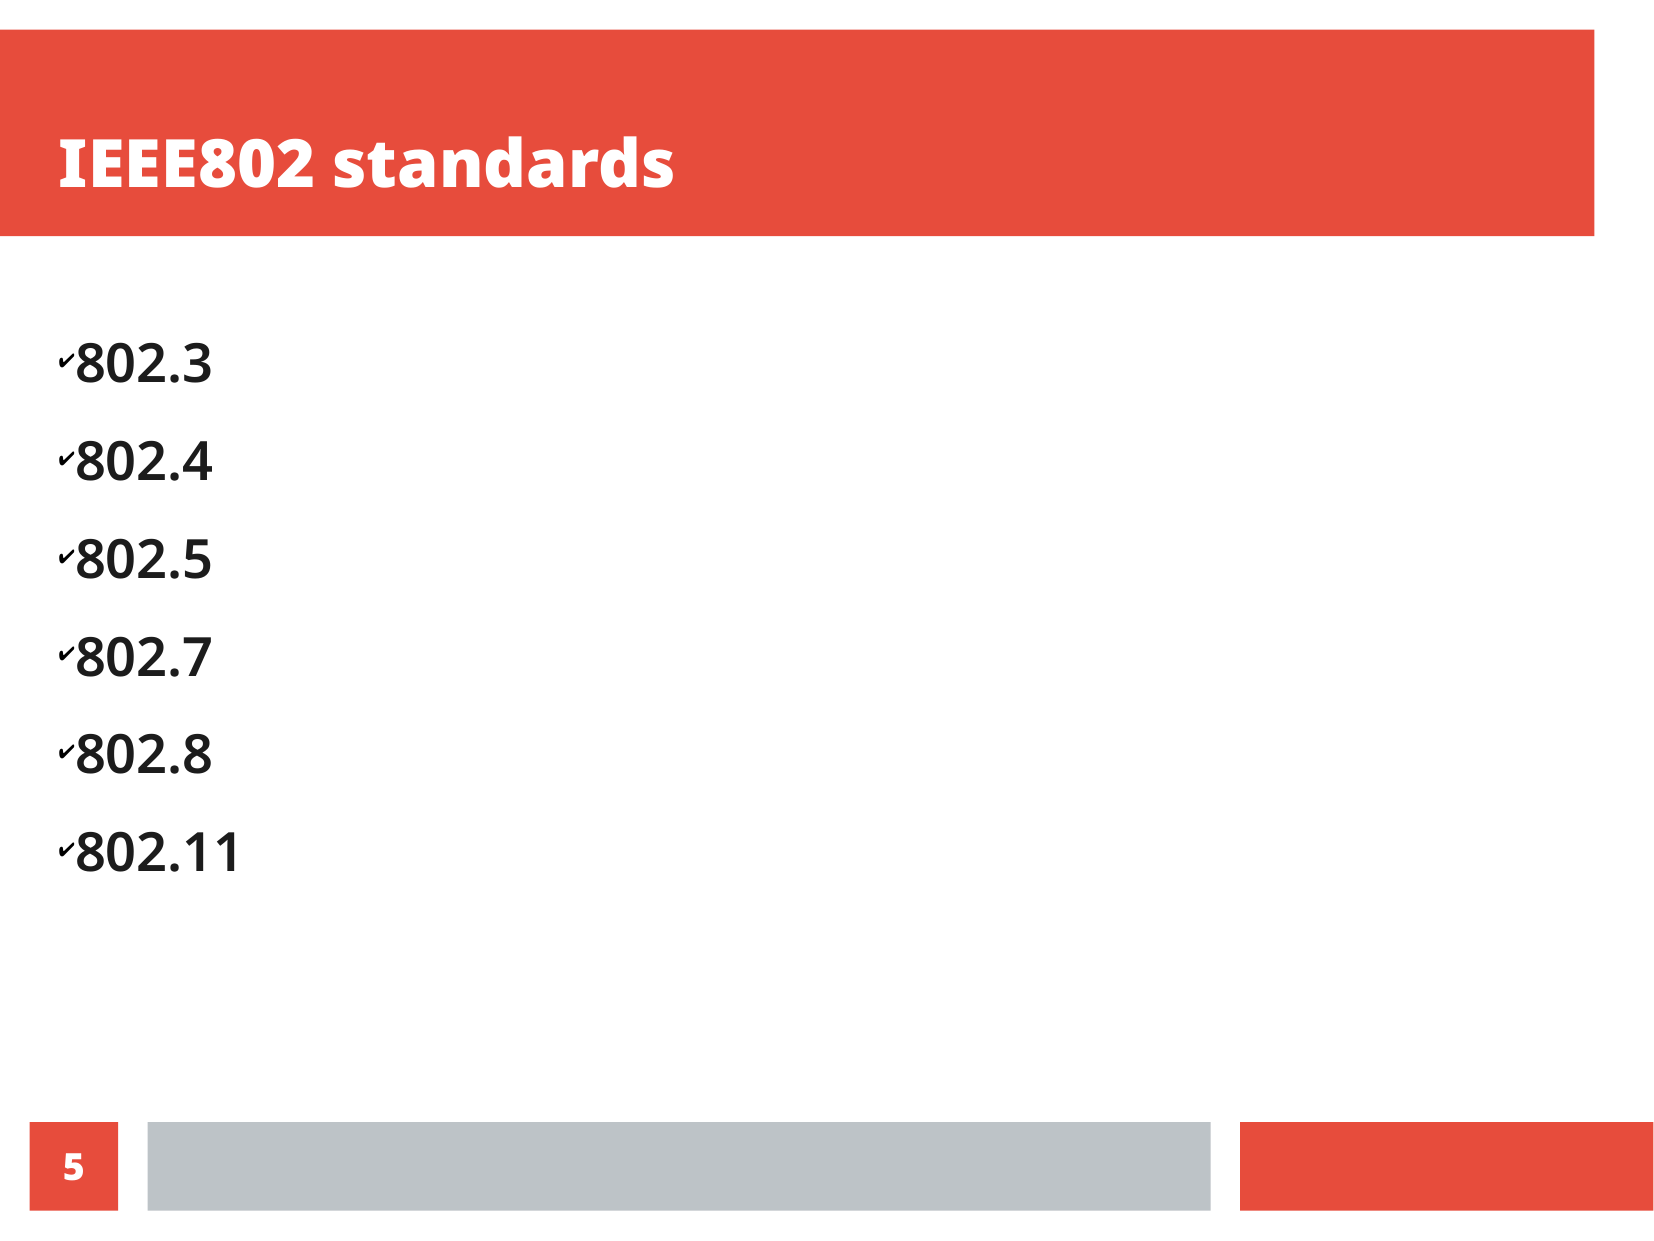

# IEEE802 standards
802.3
802.4
802.5
802.7
802.8
802.11
5